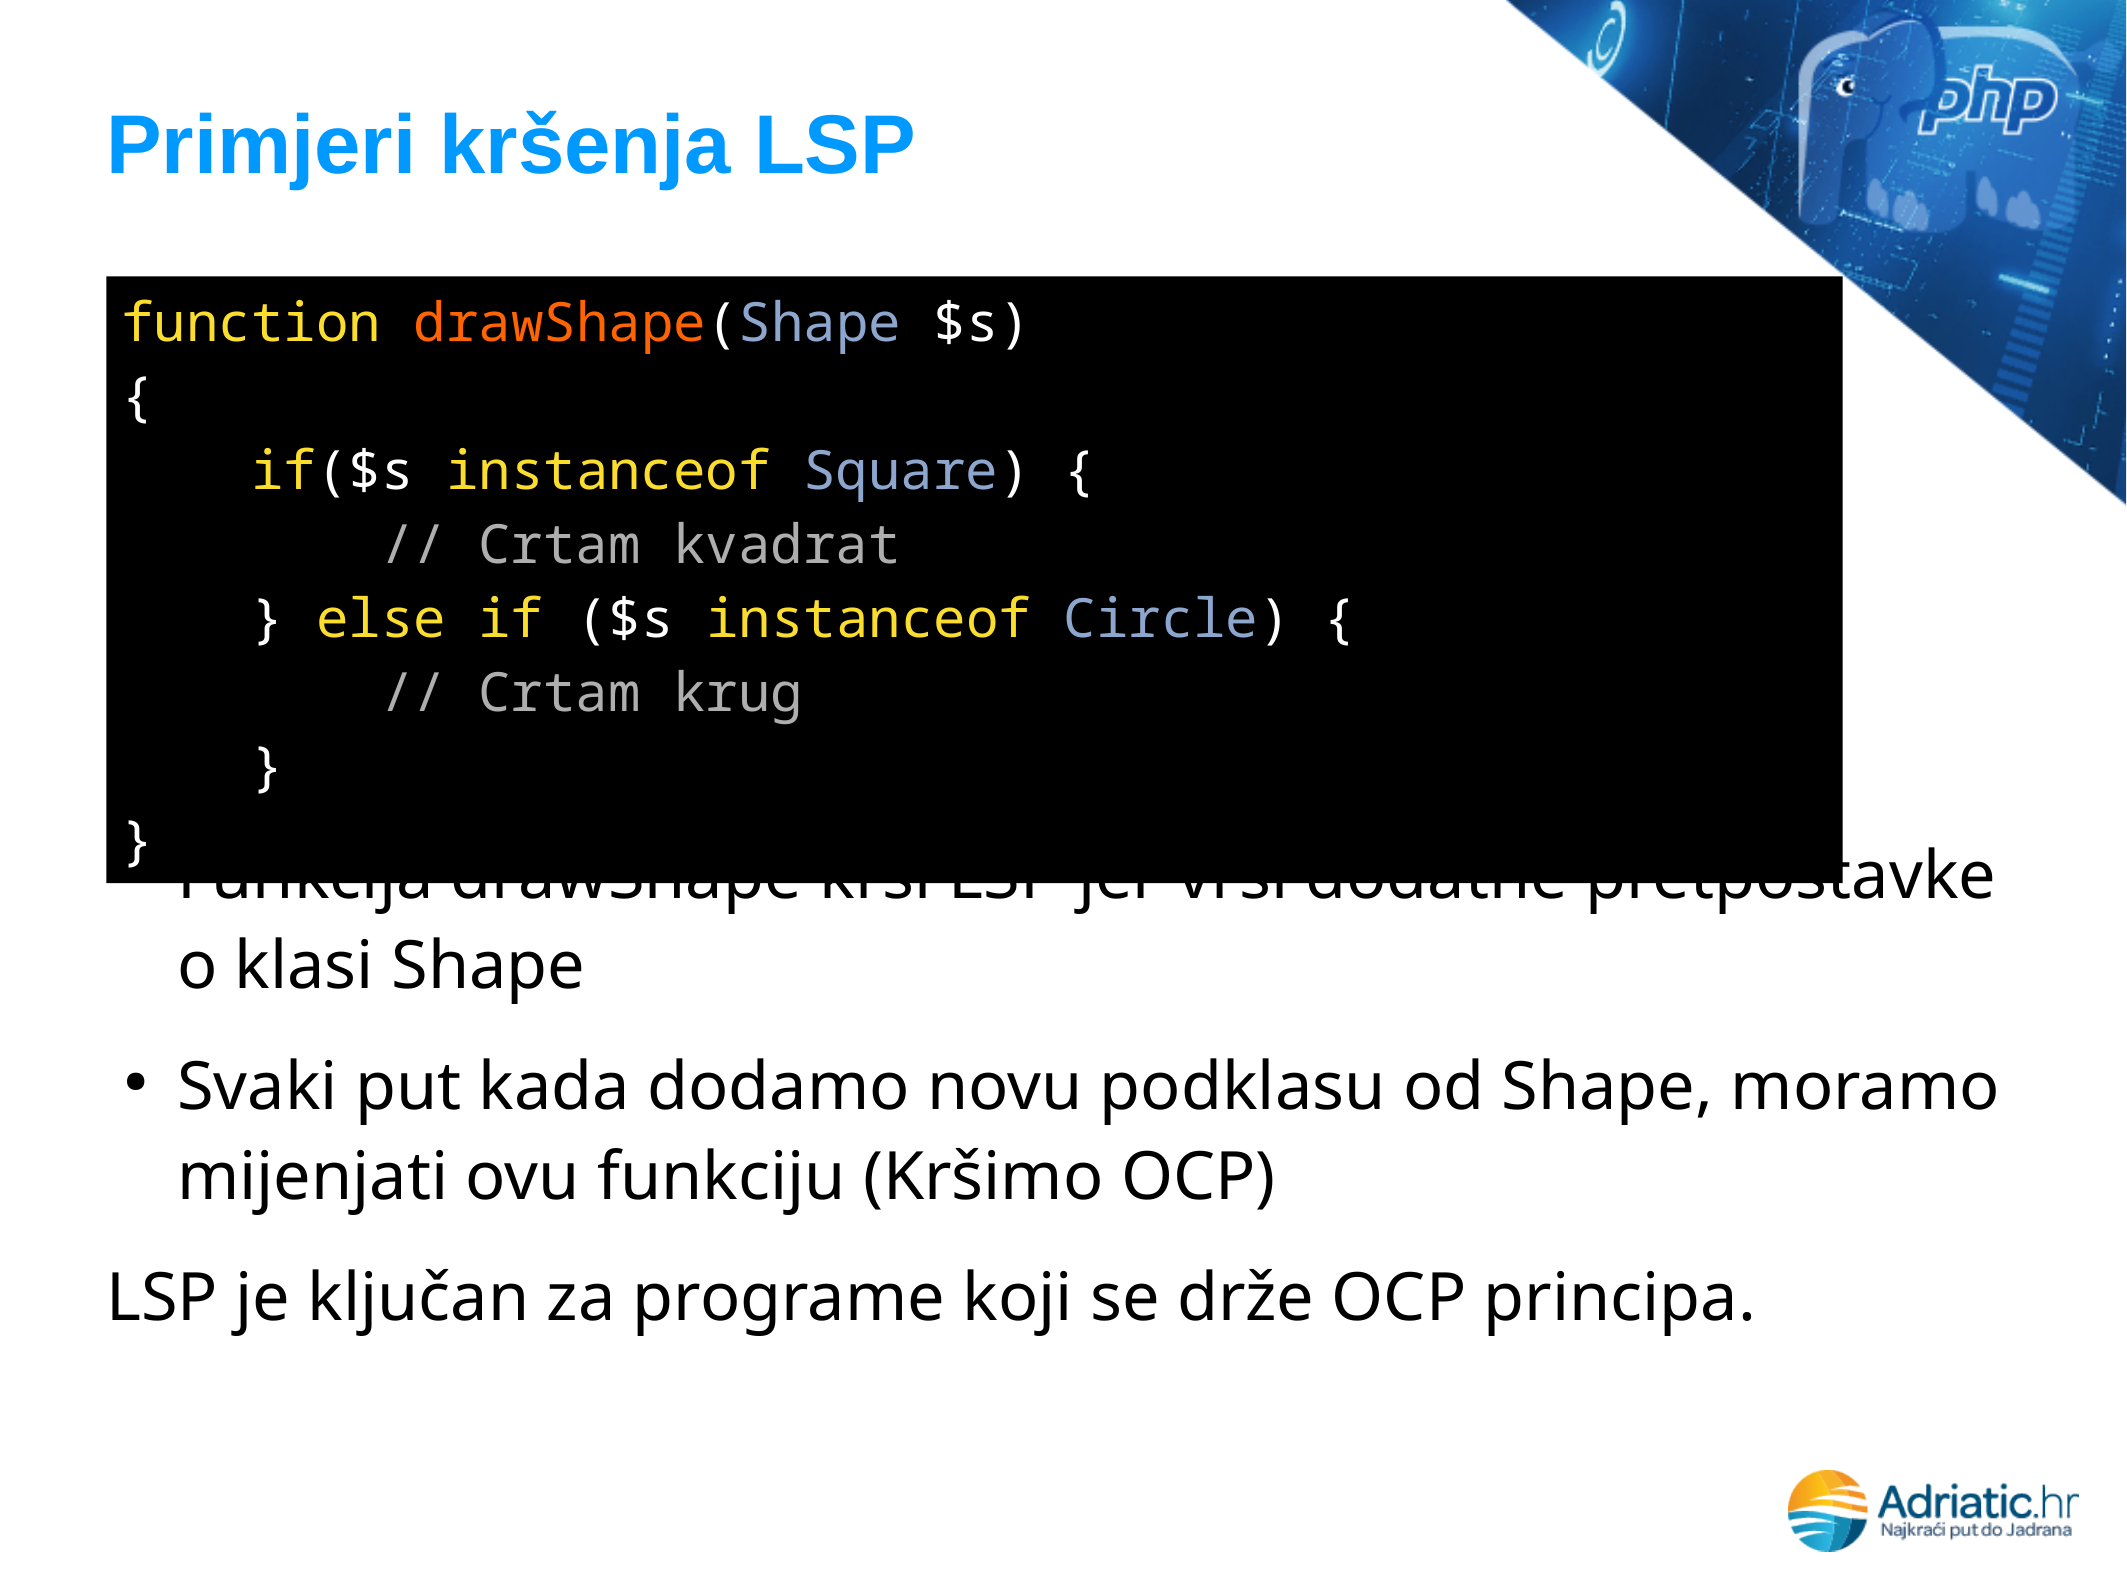

# Primjeri kršenja LSP
function drawShape(Shape $s)
{
 if($s instanceof Square) {
 // Crtam kvadrat
 } else if ($s instanceof Circle) {
 // Crtam krug
 }
}
Funkcija drawShape krši LSP jer vrši dodatne pretpostavke o klasi Shape
Svaki put kada dodamo novu podklasu od Shape, moramo mijenjati ovu funkciju (Kršimo OCP)
LSP je ključan za programe koji se drže OCP principa.